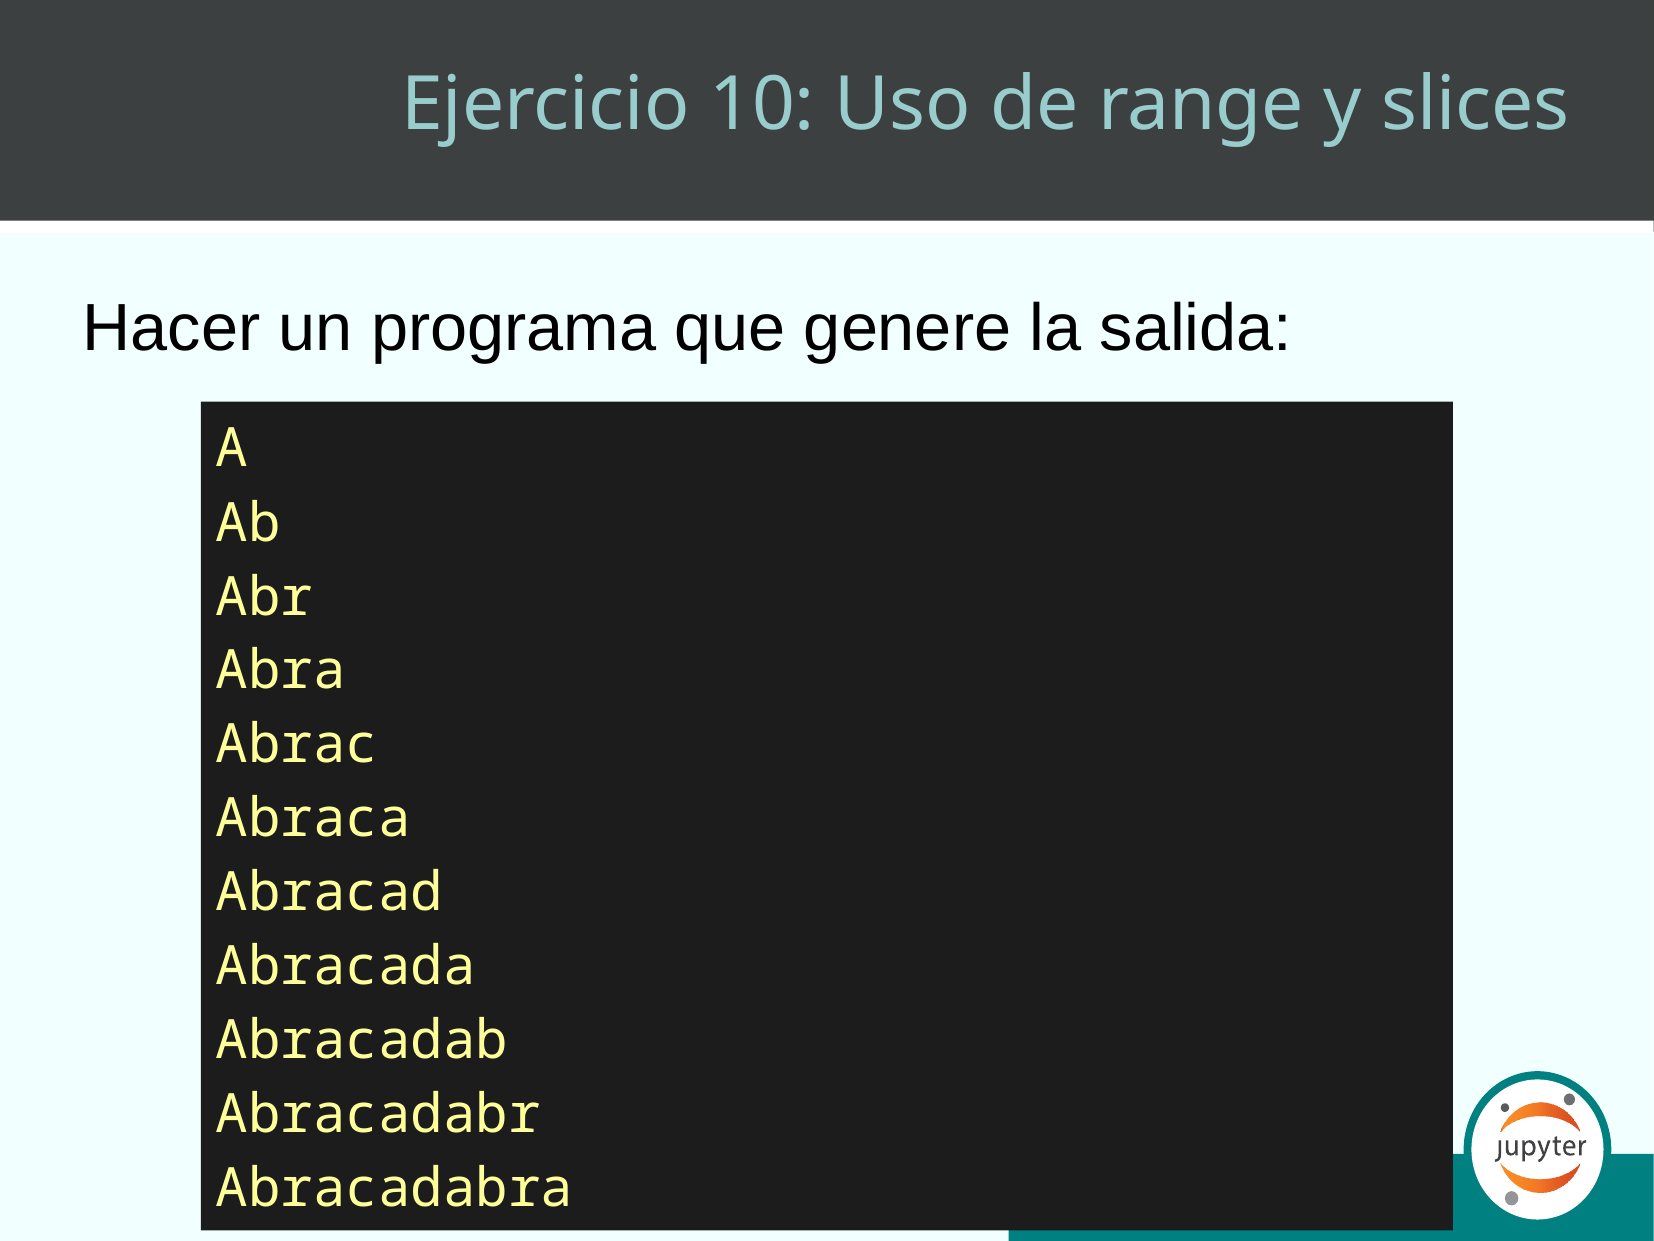

# Ejercicio 10: Uso de range y slices
Hacer un programa que genere la salida:
A
Ab
Abr
Abra
Abrac
Abraca
Abracad
Abracada
Abracadab
Abracadabr
Abracadabra